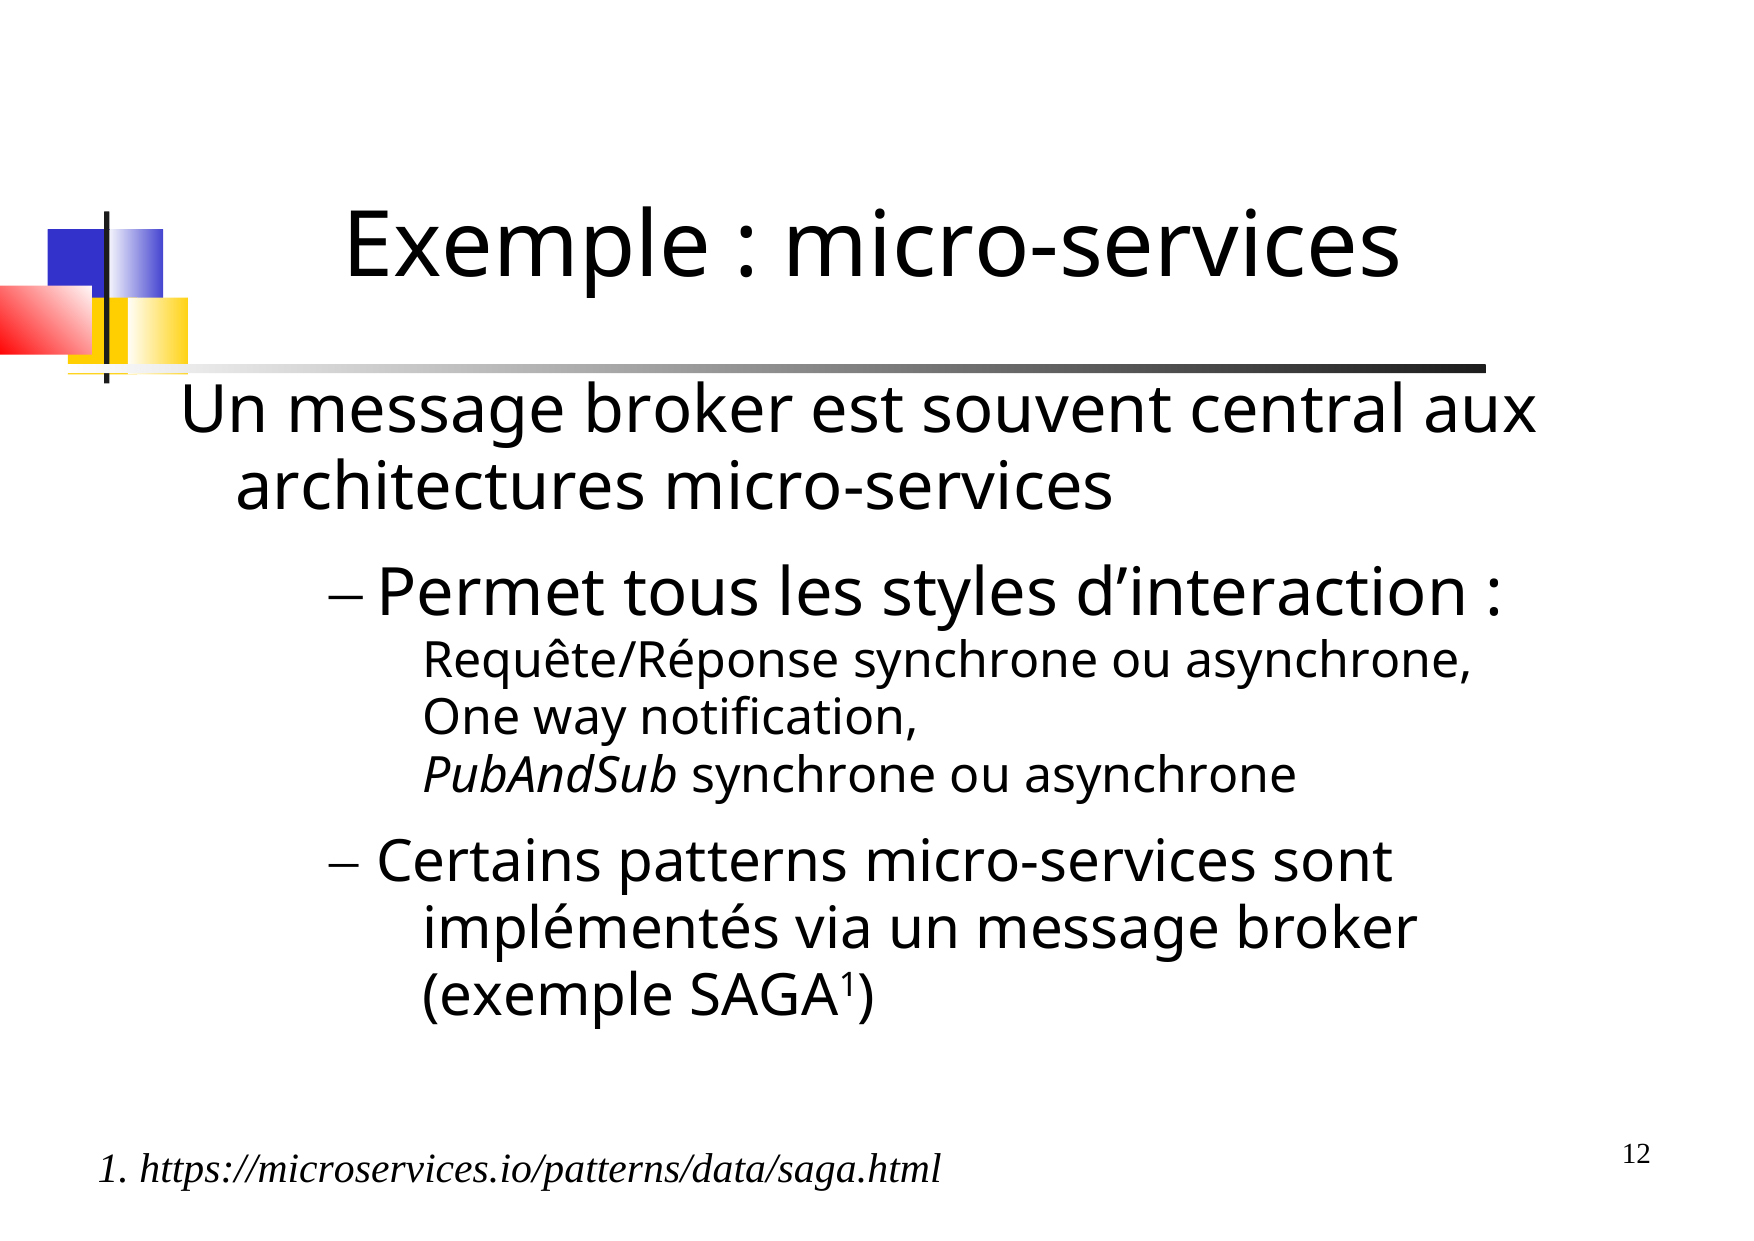

# Exemple : micro-services
Un message broker est souvent central aux architectures micro-services
Permet tous les styles d’interaction : Requête/Réponse synchrone ou asynchrone,
One way notification,
PubAndSub synchrone ou asynchrone
Certains patterns micro-services sont implémentés via un message broker (exemple SAGA1)
1. https://microservices.io/patterns/data/saga.html